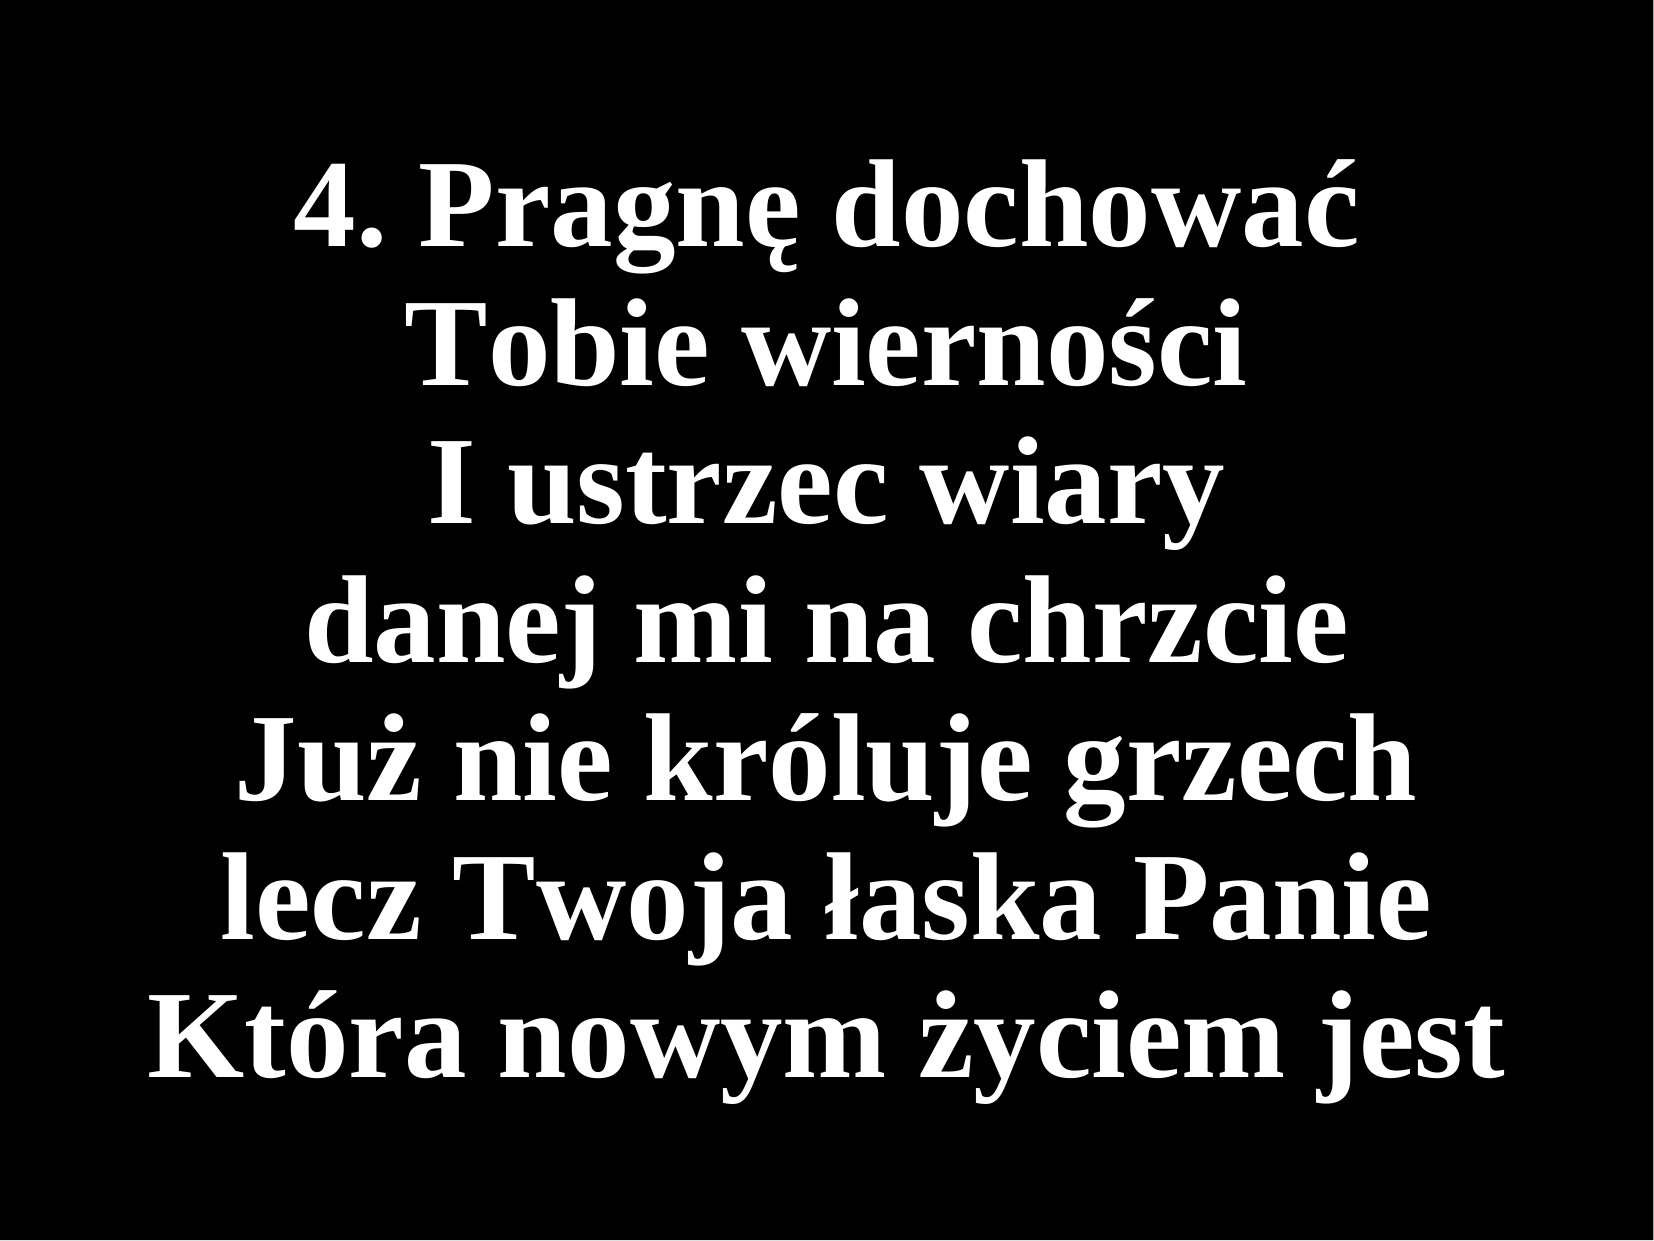

# 4. Pragnę dochować Tobie wierności I ustrzec wiary danej mi na chrzcie Już nie króluje grzech lecz Twoja łaska Panie Która nowym życiem jest